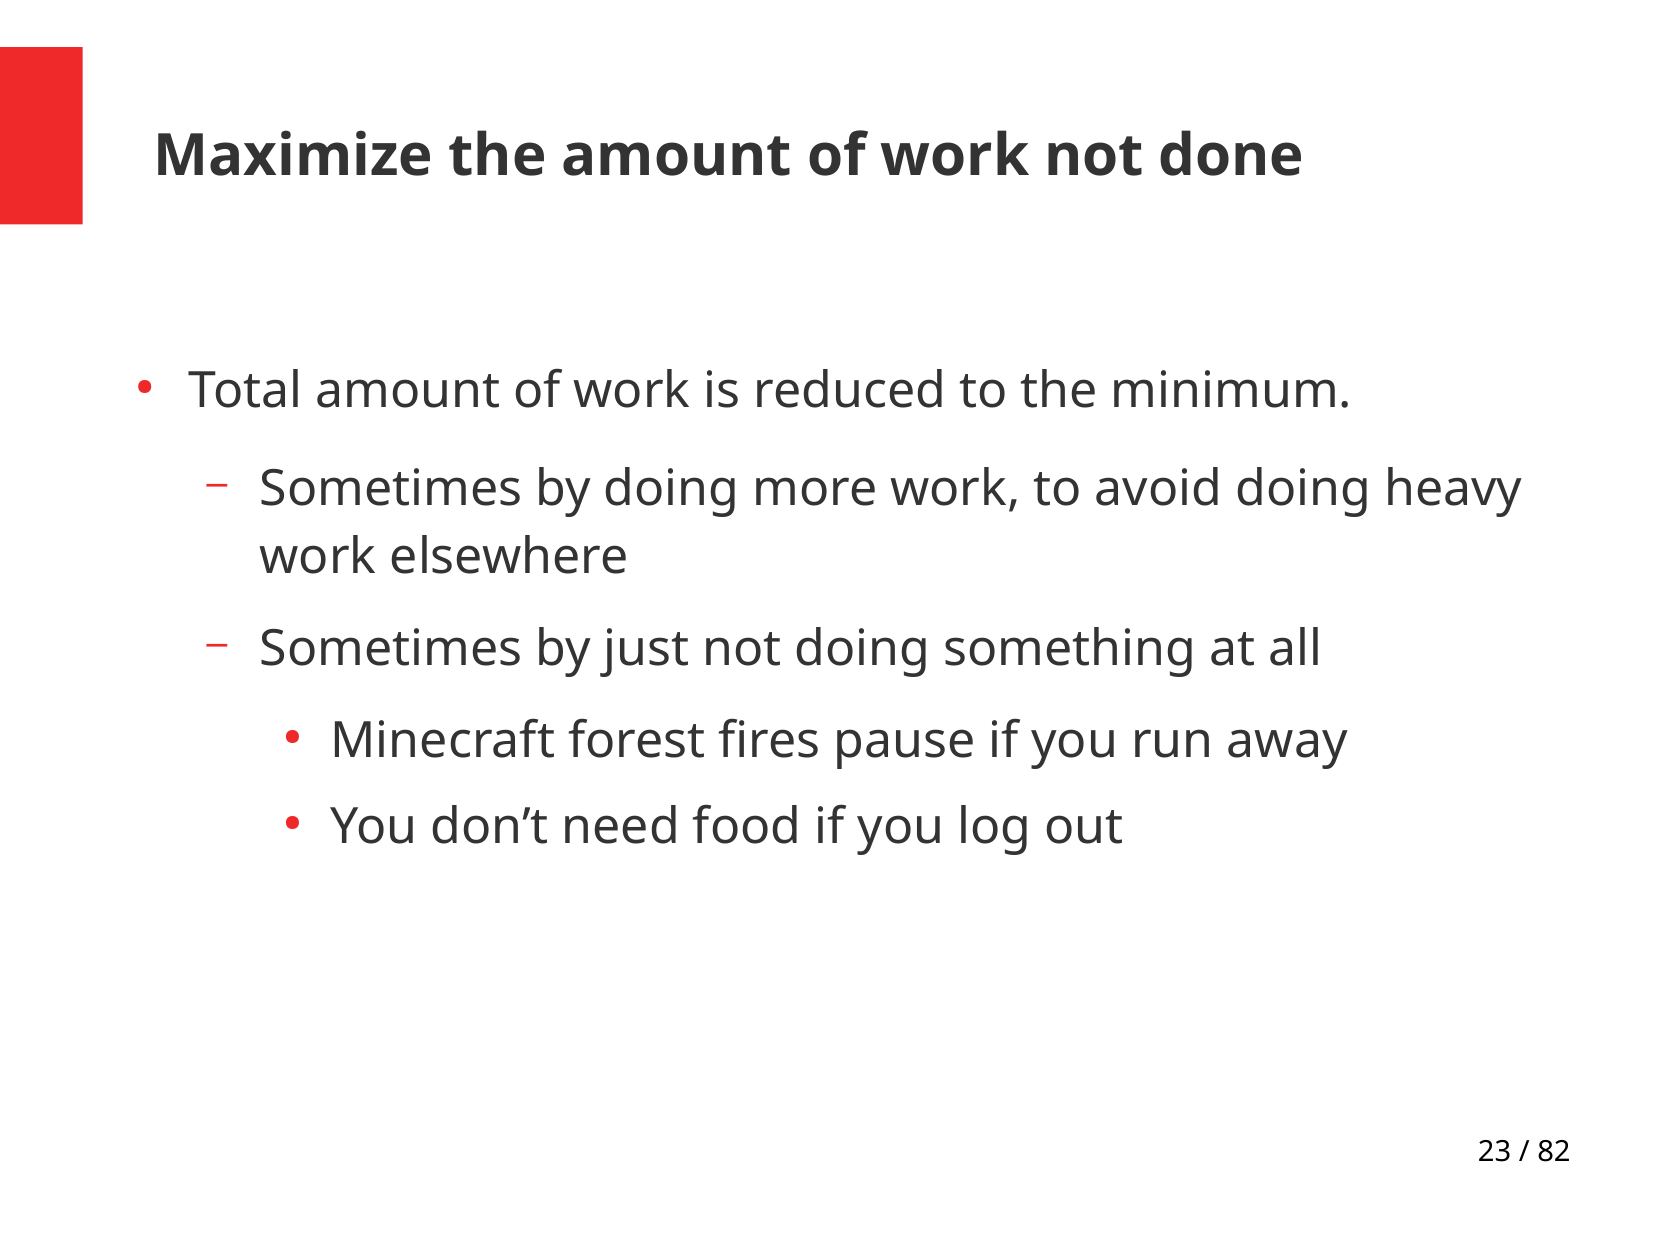

# Maximize the amount of work not done
Total amount of work is reduced to the minimum.
Sometimes by doing more work, to avoid doing heavy work elsewhere
Sometimes by just not doing something at all
Minecraft forest fires pause if you run away
You don’t need food if you log out
23